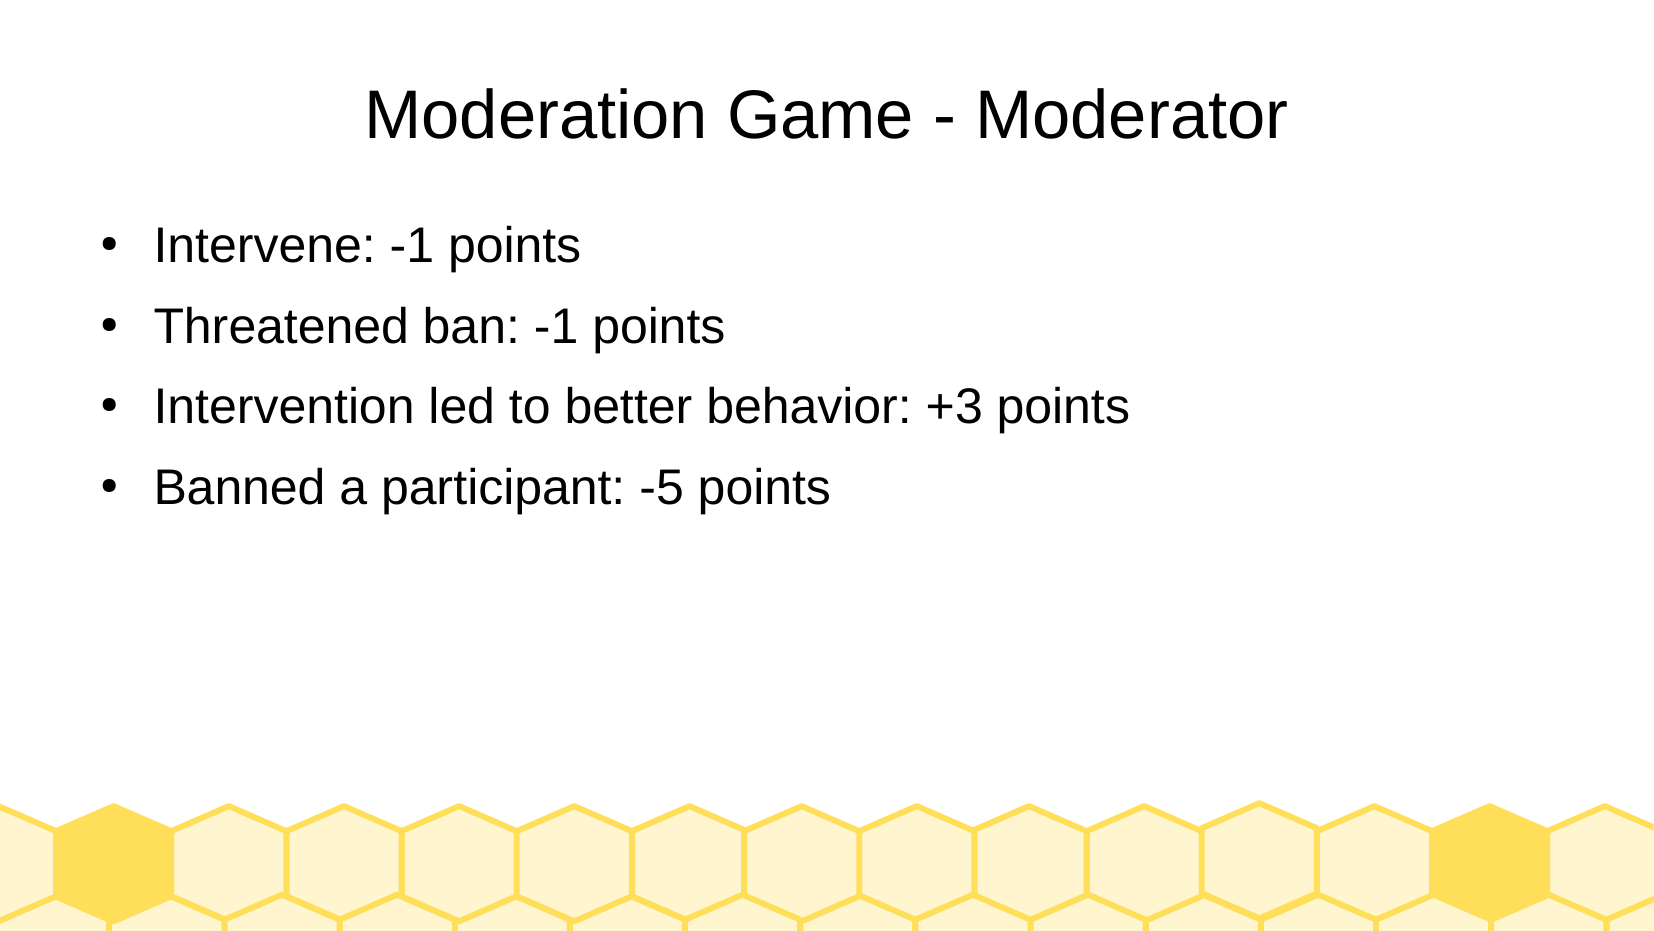

# Moderation Game - Moderator
Intervene: -1 points
Threatened ban: -1 points
Intervention led to better behavior: +3 points
Banned a participant: -5 points